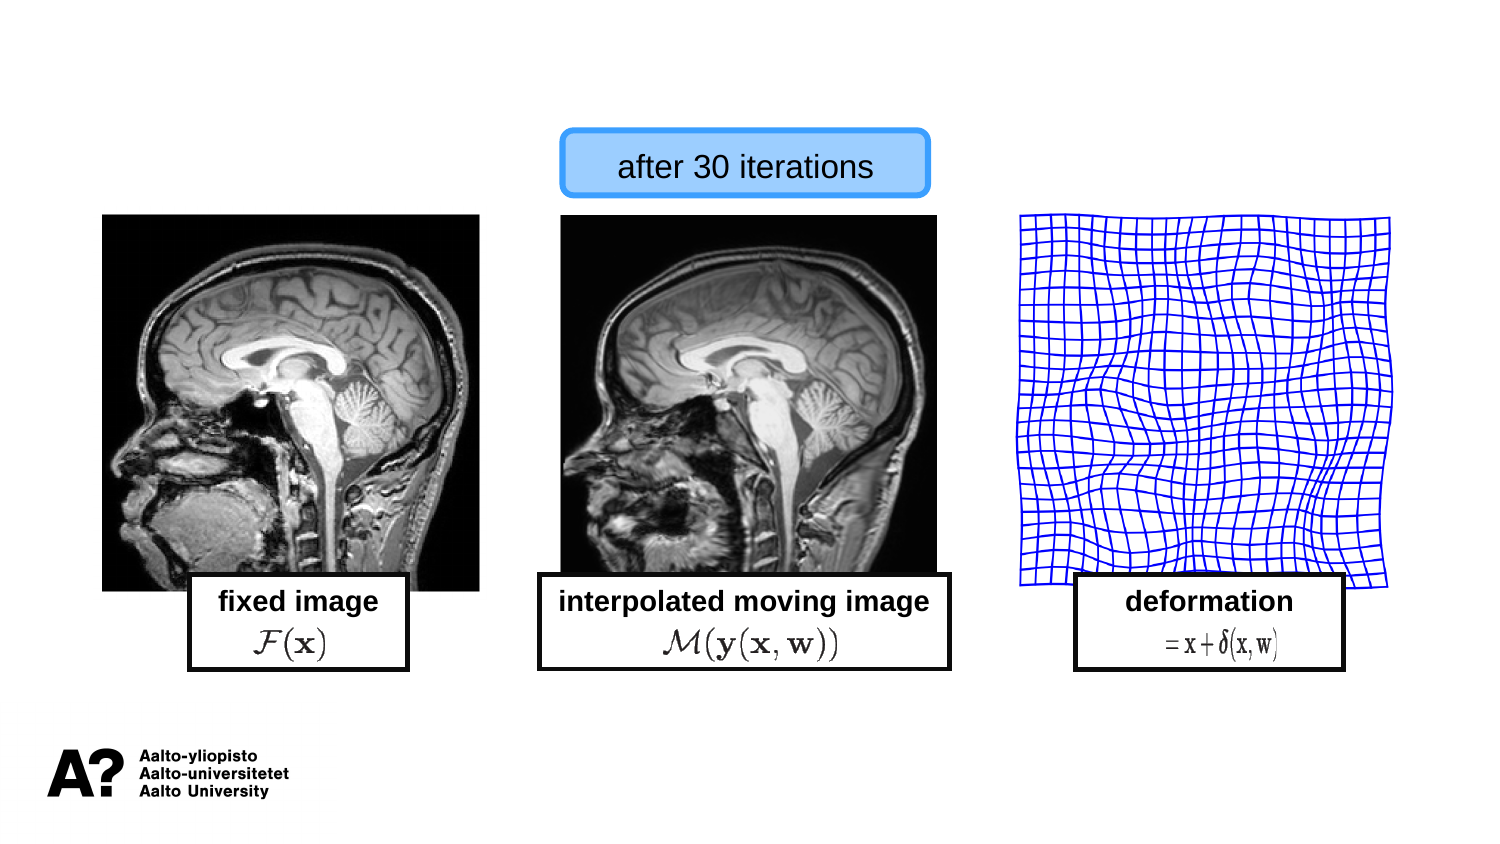

after 30 iterations
fixed image
interpolated moving image
deformation